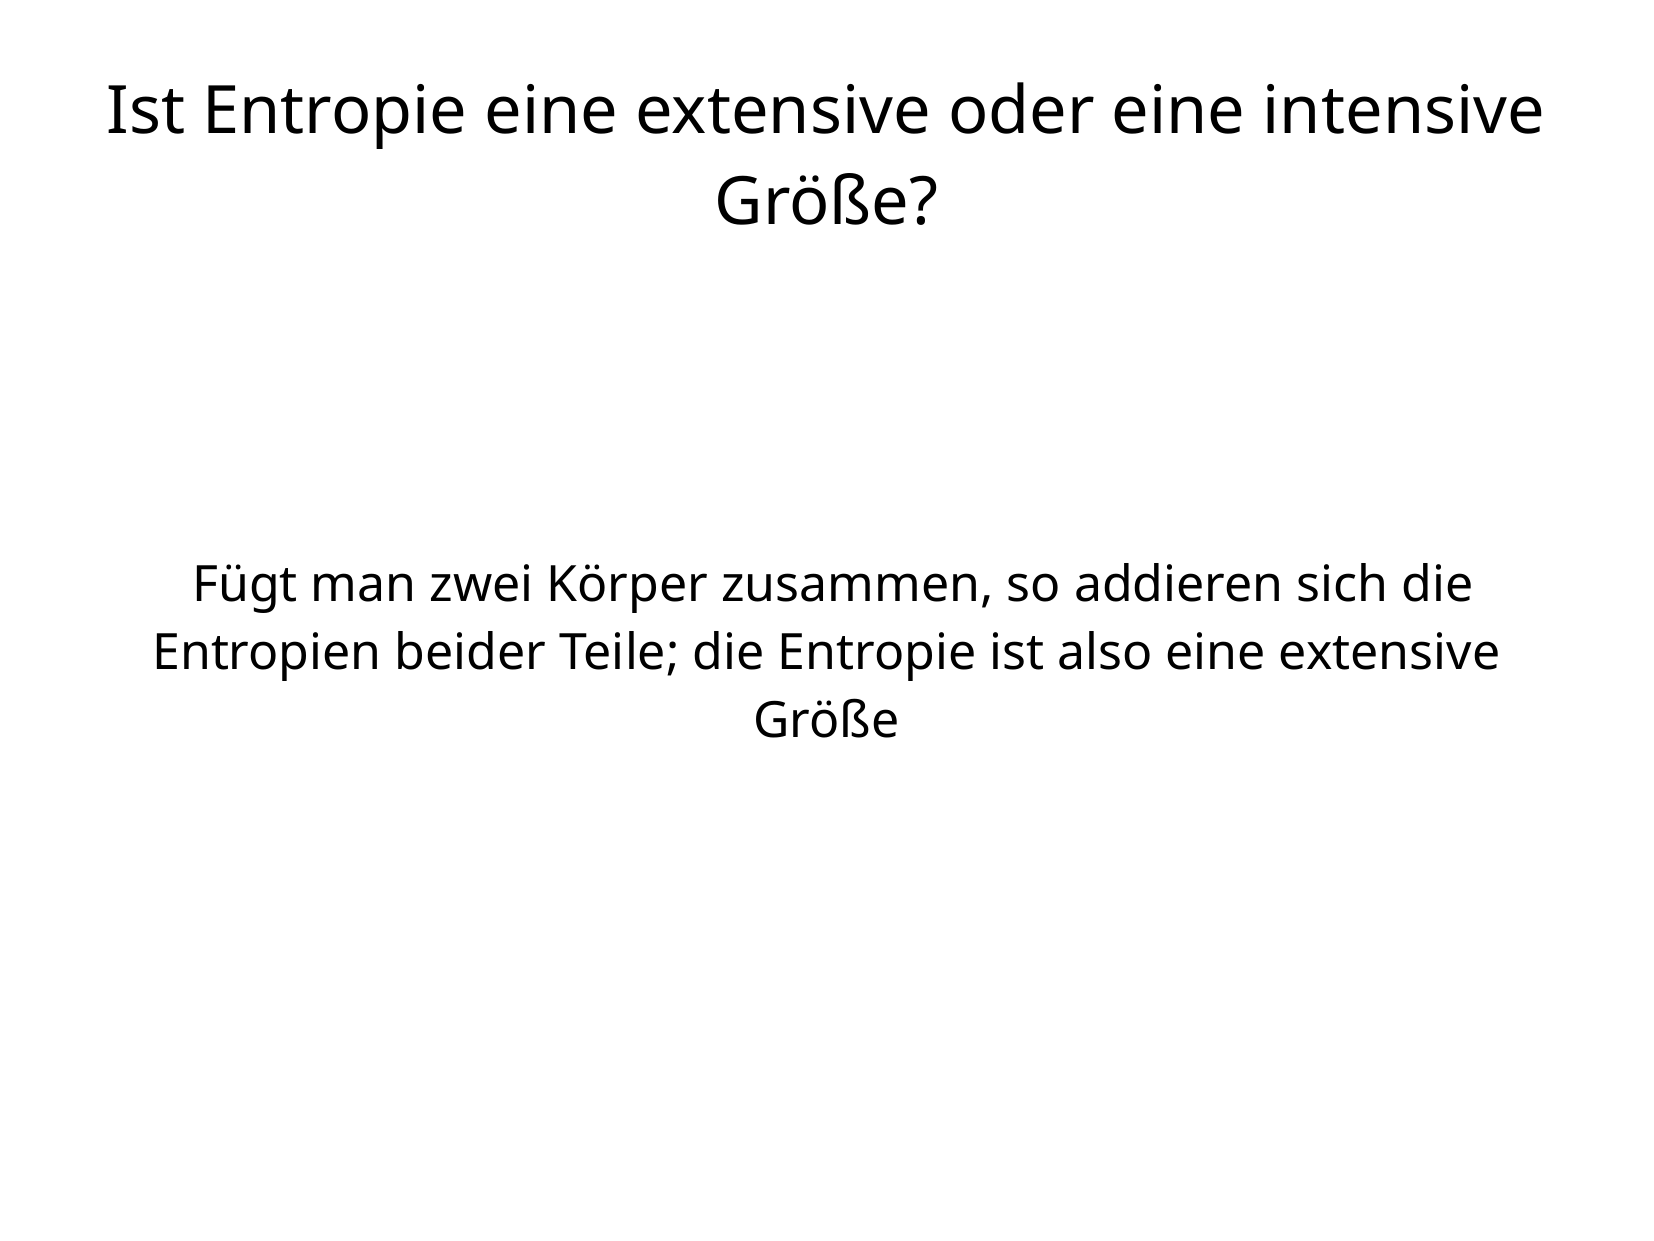

# Ist Entropie eine extensive oder eine intensive Größe?
 Fügt man zwei Körper zusammen, so addieren sich die Entropien beider Teile; die Entropie ist also eine extensive Größe